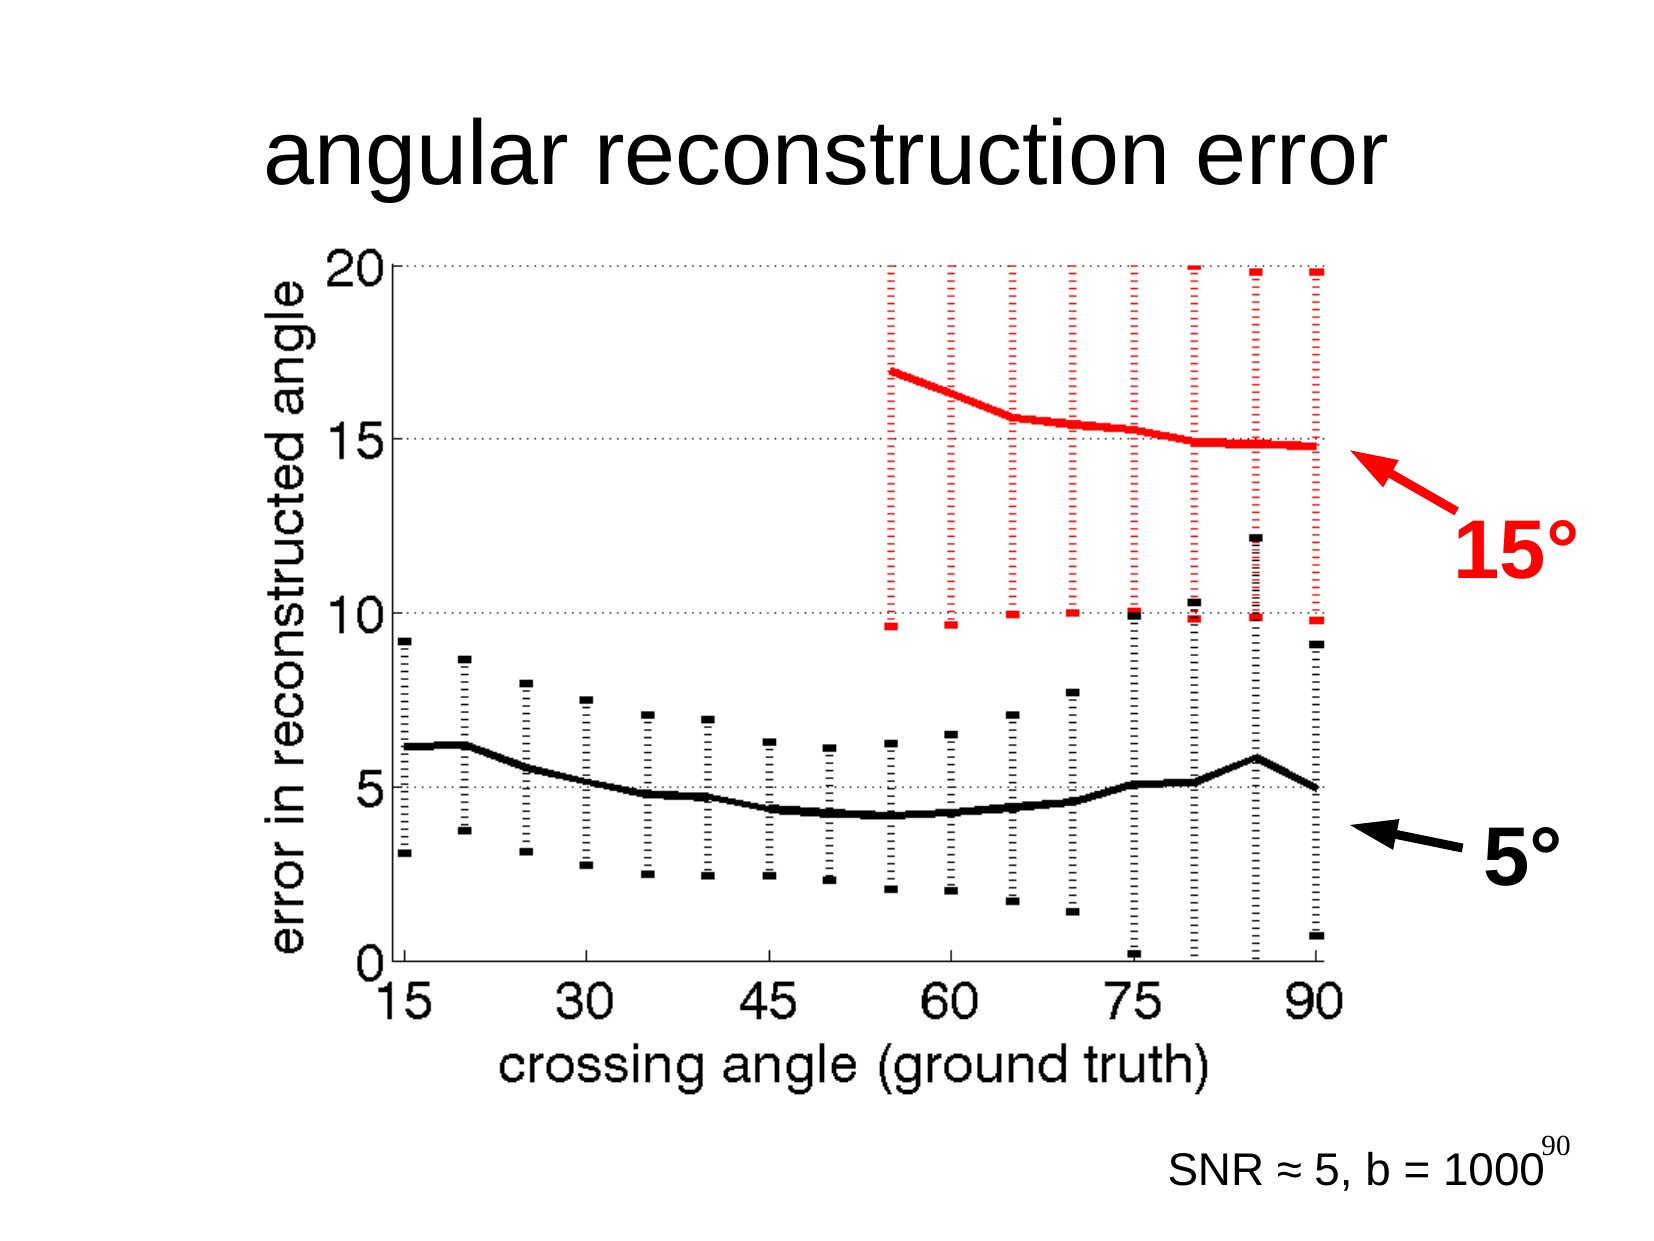

# angular reconstruction error
15°
5°
90
SNR ≈ 5, b = 1000